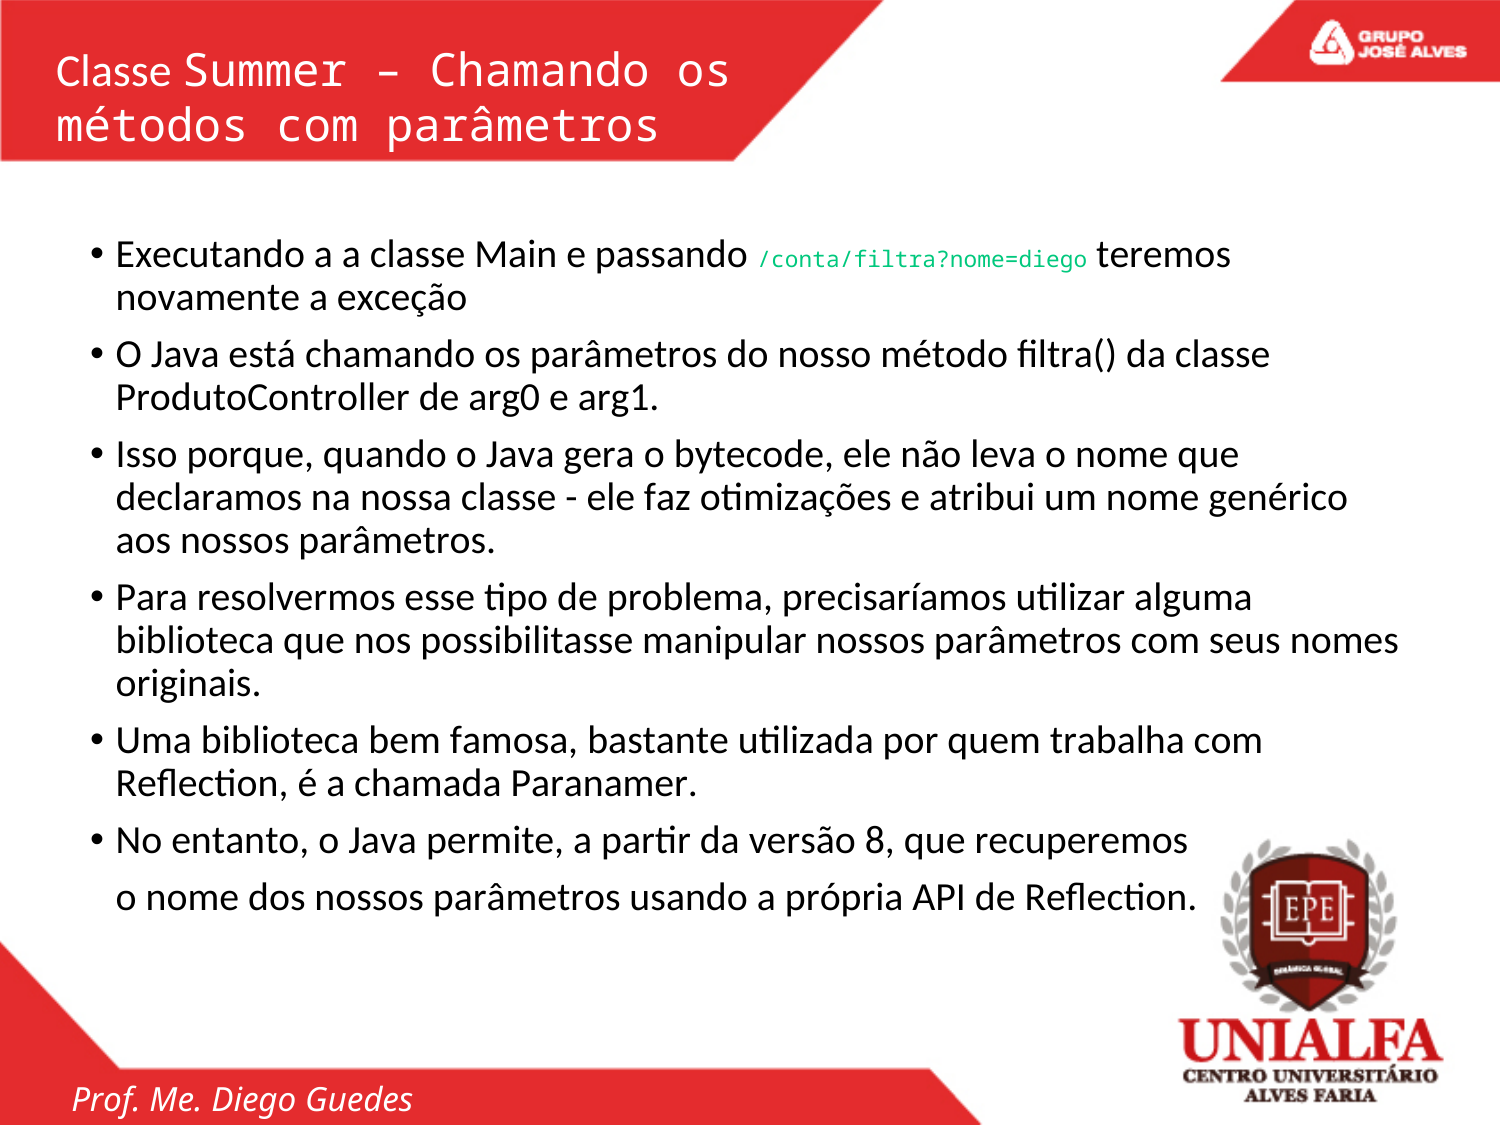

Classe Summer – Chamando os métodos com parâmetros
# Executando a a classe Main e passando /conta/filtra?nome=diego teremos novamente a exceção
O Java está chamando os parâmetros do nosso método filtra() da classe ProdutoController de arg0 e arg1.
Isso porque, quando o Java gera o bytecode, ele não leva o nome que declaramos na nossa classe - ele faz otimizações e atribui um nome genérico aos nossos parâmetros.
Para resolvermos esse tipo de problema, precisaríamos utilizar alguma biblioteca que nos possibilitasse manipular nossos parâmetros com seus nomes originais.
Uma biblioteca bem famosa, bastante utilizada por quem trabalha com Reflection, é a chamada Paranamer.
No entanto, o Java permite, a partir da versão 8, que recuperemos
o nome dos nossos parâmetros usando a própria API de Reflection.
Prof. Me. Diego Guedes